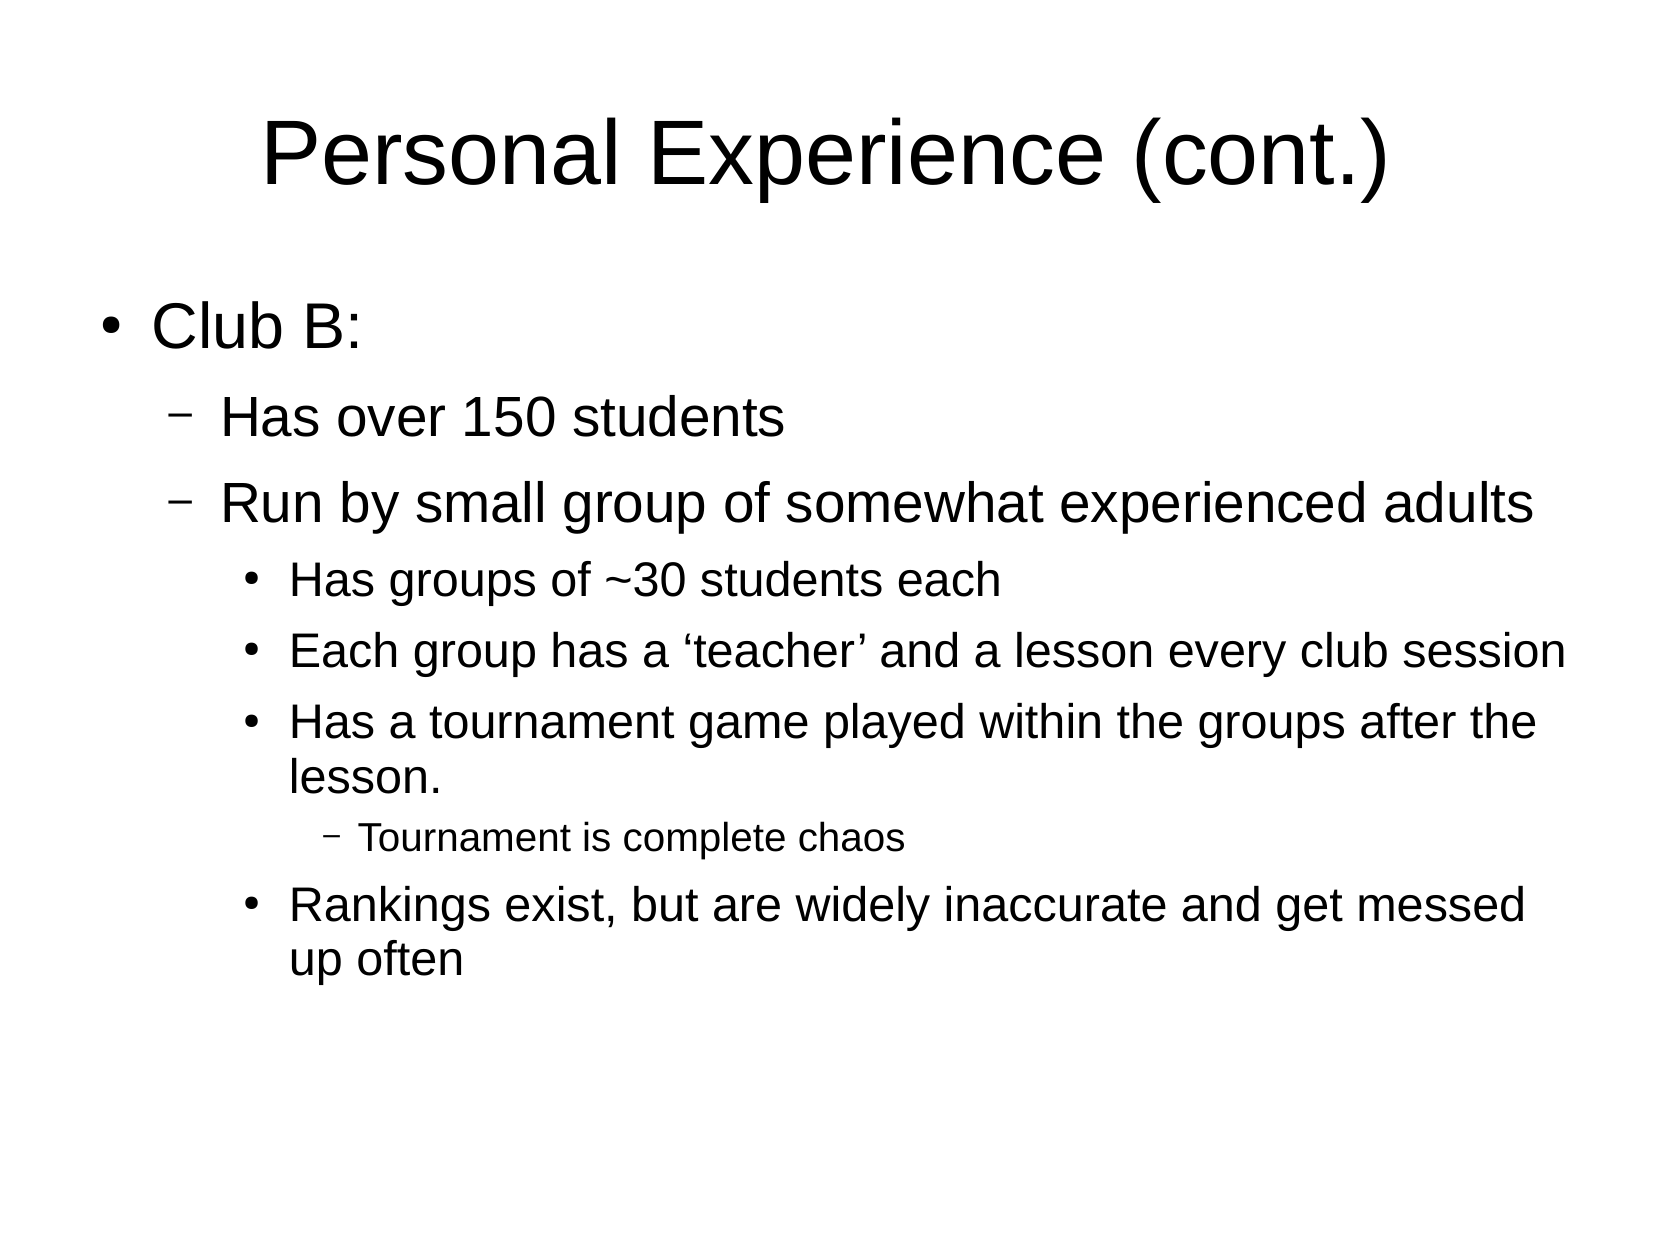

# Personal Experience (cont.)
Club B:
Has over 150 students
Run by small group of somewhat experienced adults
Has groups of ~30 students each
Each group has a ‘teacher’ and a lesson every club session
Has a tournament game played within the groups after the lesson.
Tournament is complete chaos
Rankings exist, but are widely inaccurate and get messed up often